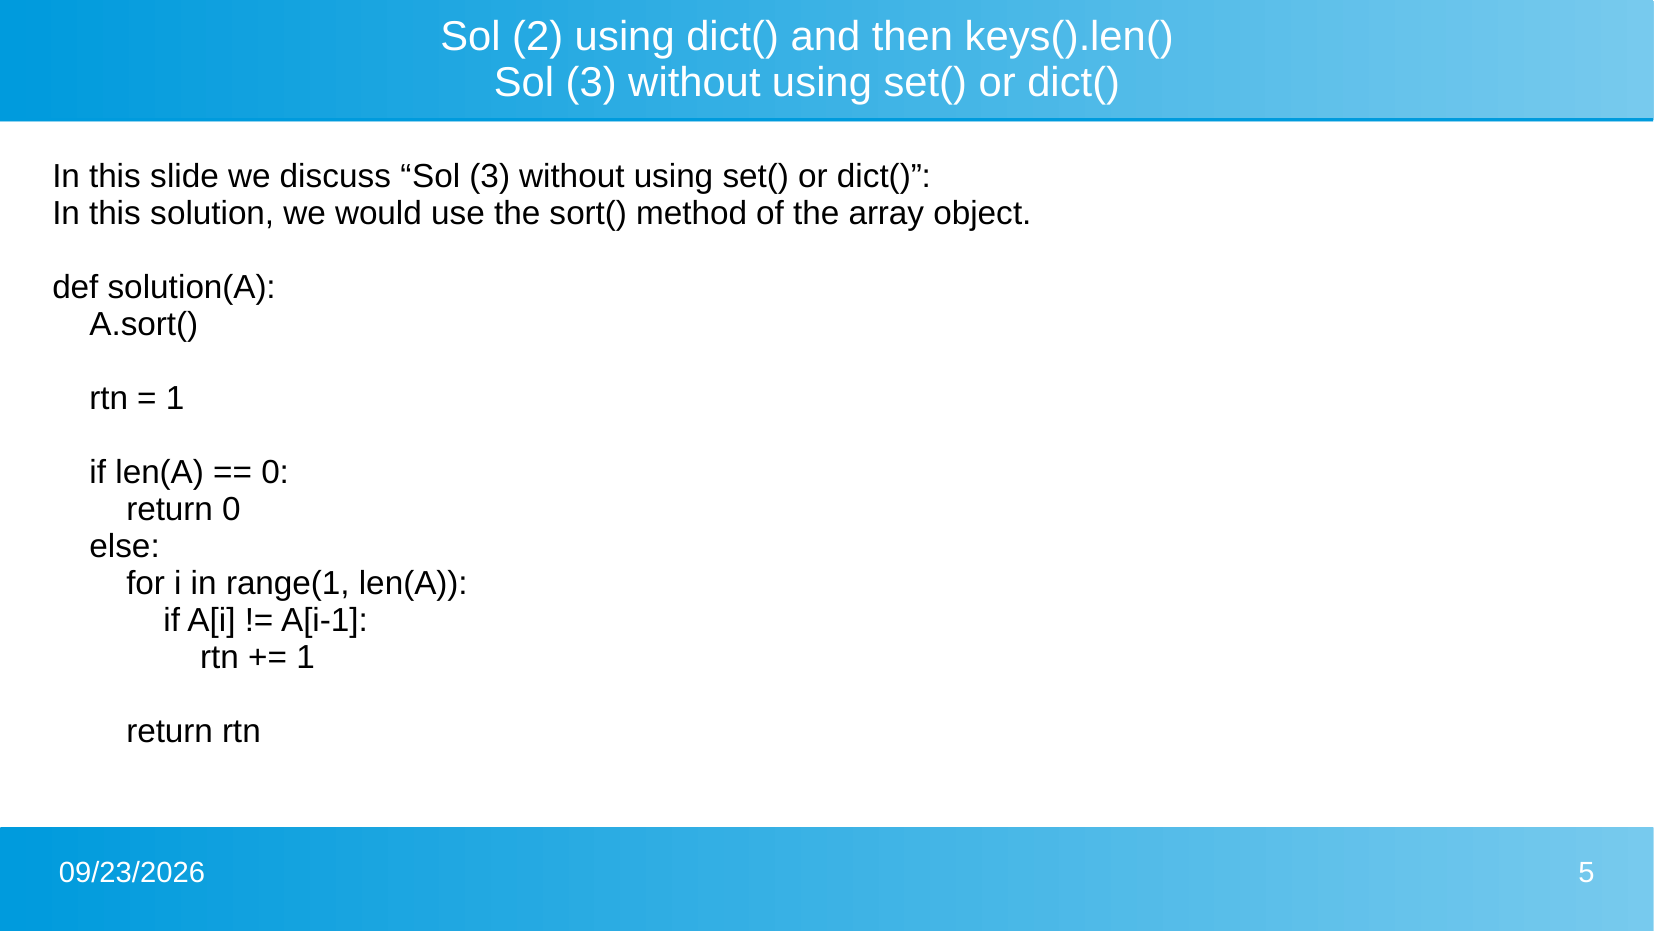

# Sol (2) using dict() and then keys().len() Sol (3) without using set() or dict()
In this slide we discuss “Sol (3) without using set() or dict()”:
In this solution, we would use the sort() method of the array object.
def solution(A):
 A.sort()
 rtn = 1
 if len(A) == 0:
 return 0
 else:
 for i in range(1, len(A)):
 if A[i] != A[i-1]:
 rtn += 1
 return rtn
5